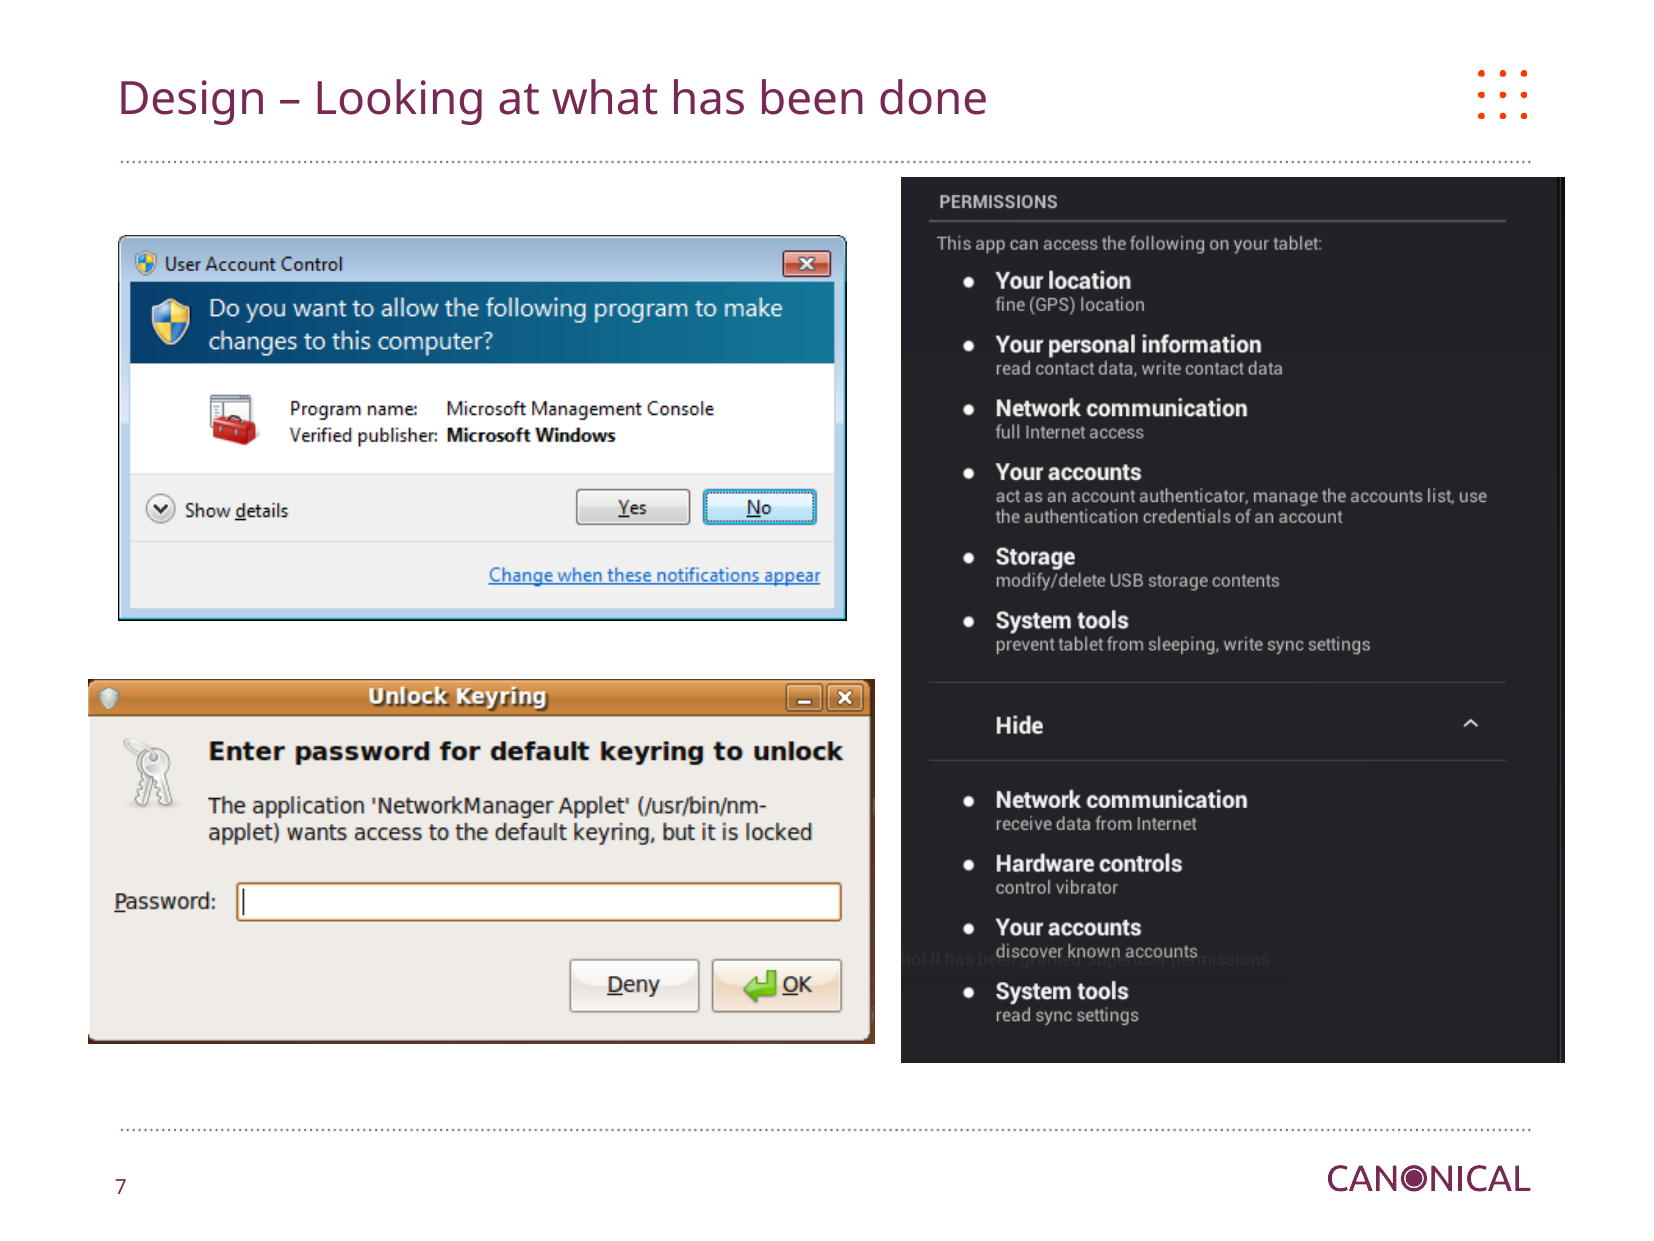

# Design – Looking at what has been done